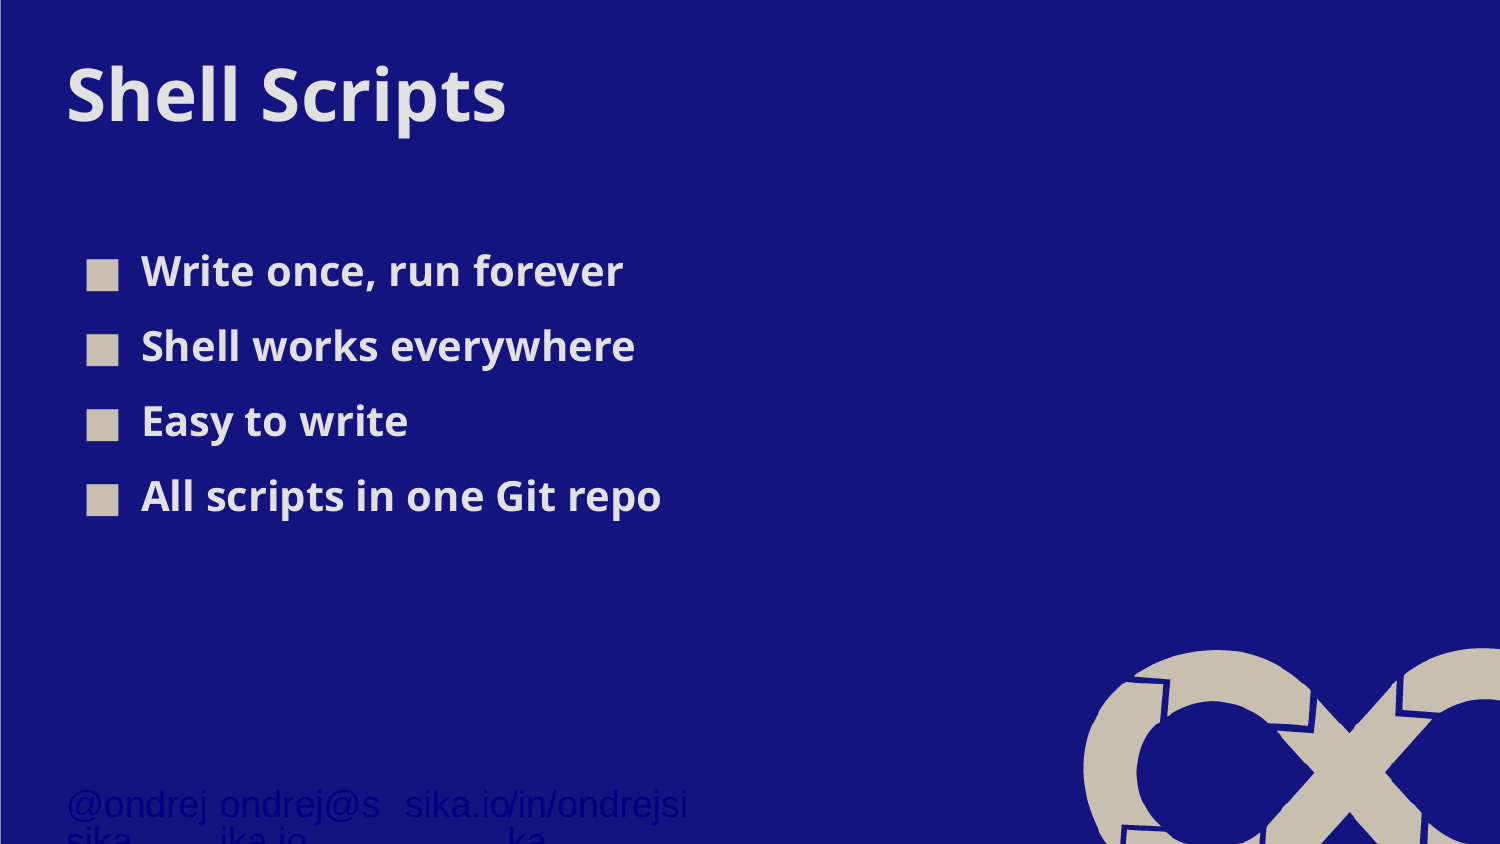

# Shell Scripts
Write once, run forever
Shell works everywhere
Easy to write
All scripts in one Git repo